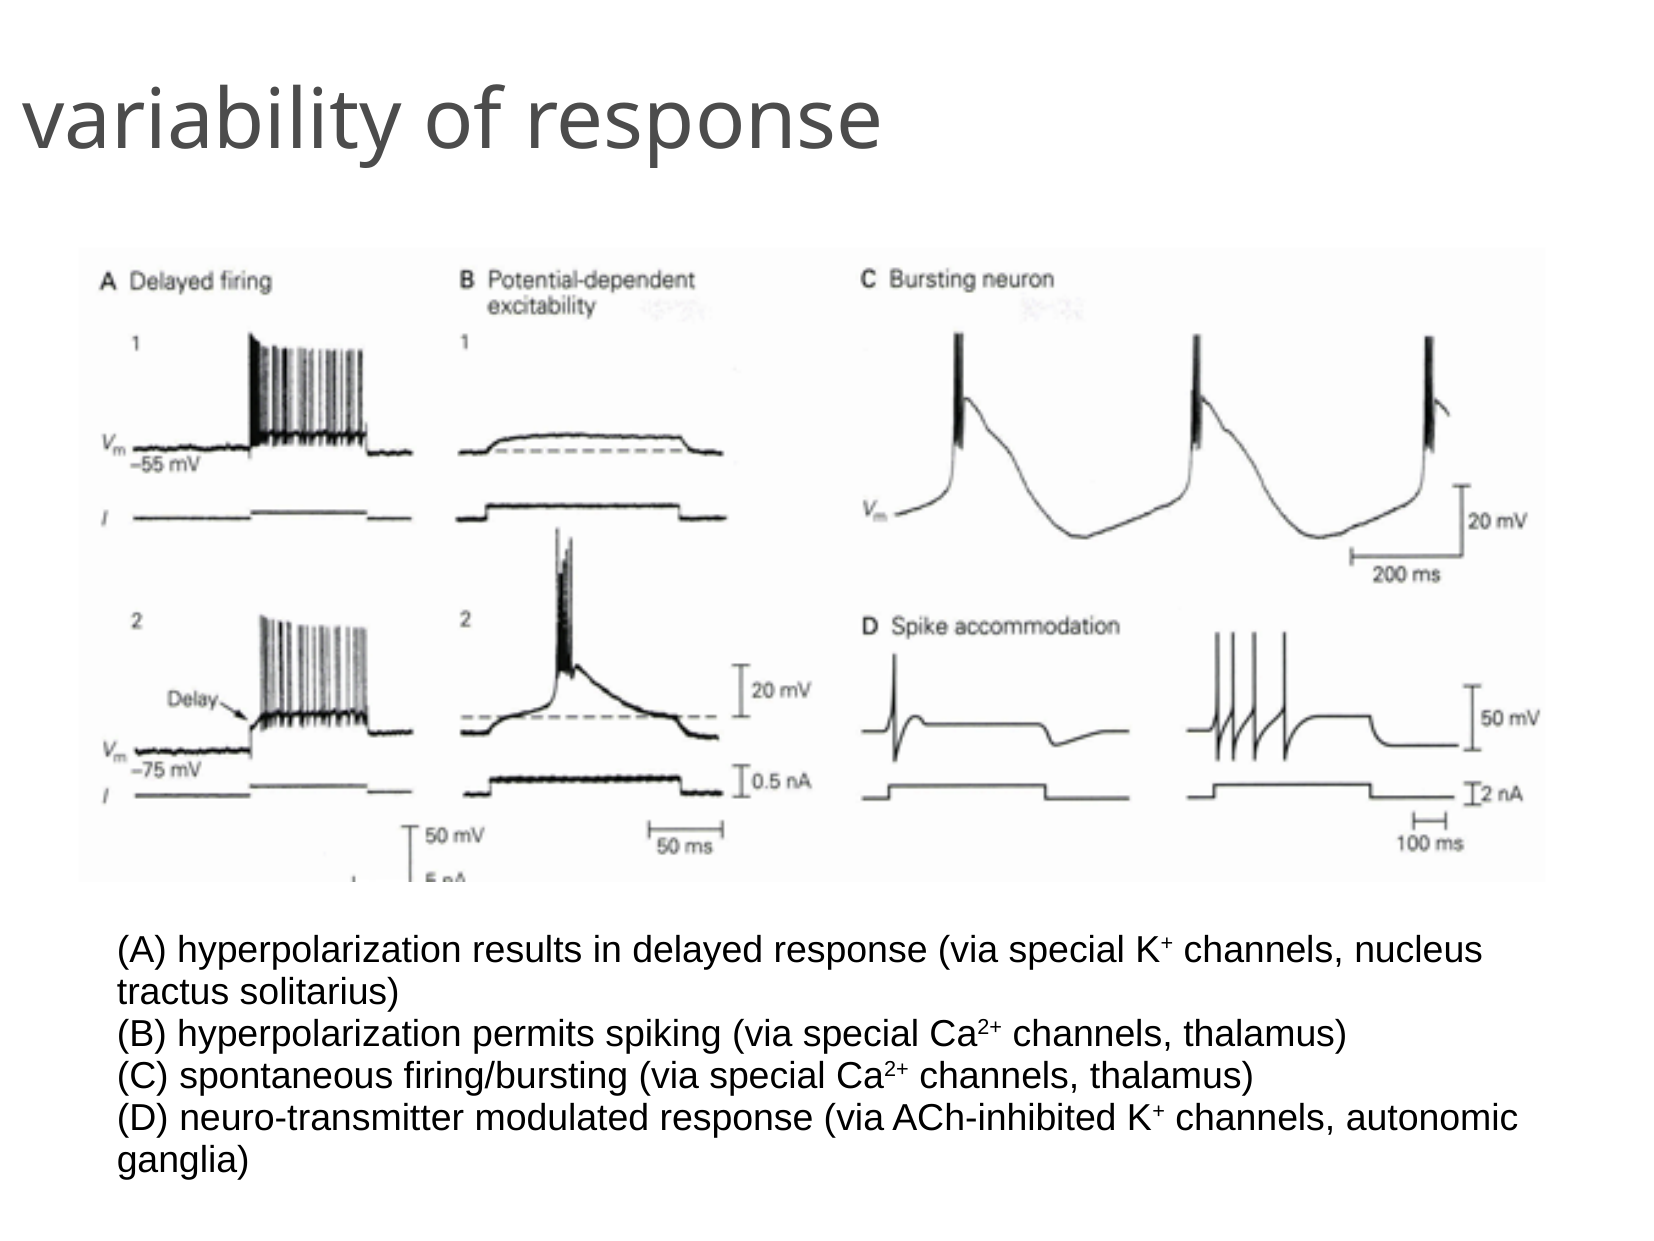

# variability of response
(A) hyperpolarization results in delayed response (via special K+ channels, nucleus tractus solitarius)
(B) hyperpolarization permits spiking (via special Ca2+ channels, thalamus)
(C) spontaneous firing/bursting (via special Ca2+ channels, thalamus)
(D) neuro-transmitter modulated response (via ACh-inhibited K+ channels, autonomic ganglia)